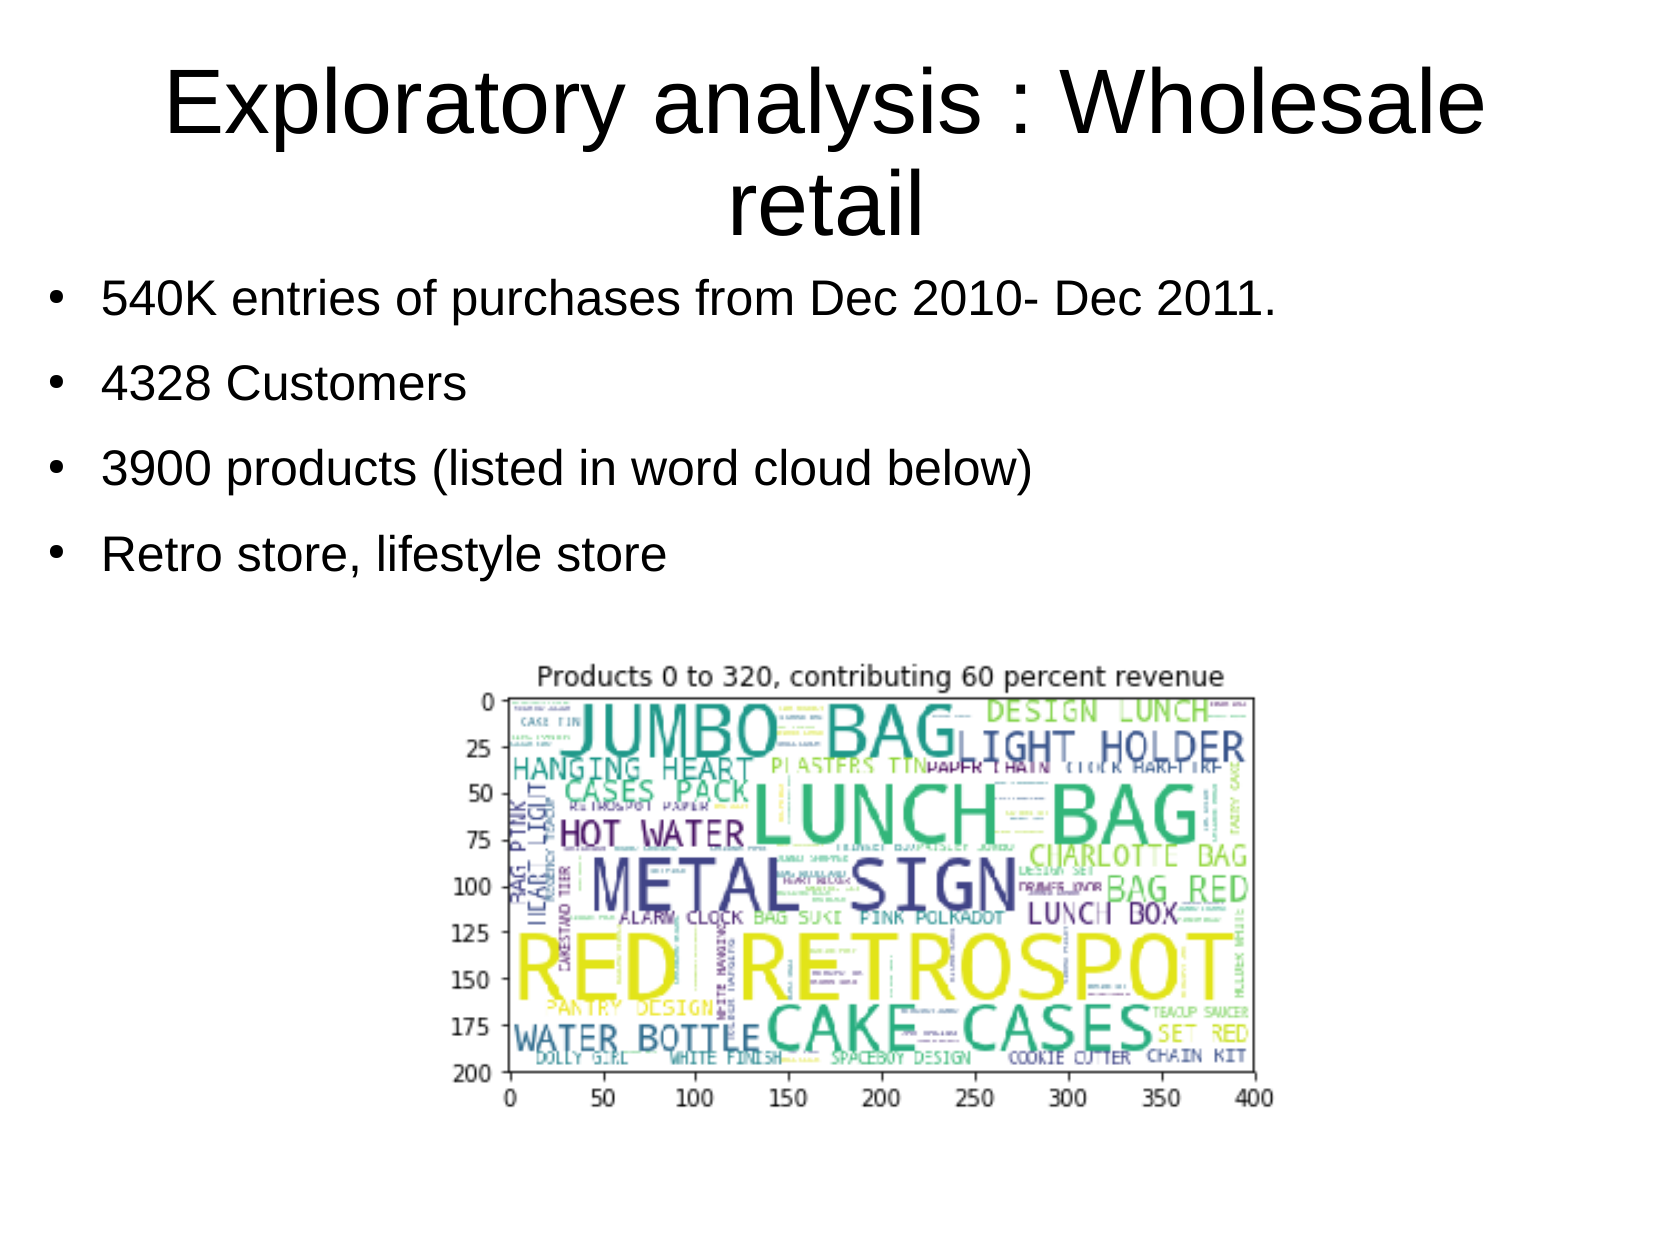

# Exploratory analysis : Wholesale retail
540K entries of purchases from Dec 2010- Dec 2011.
4328 Customers
3900 products (listed in word cloud below)
Retro store, lifestyle store